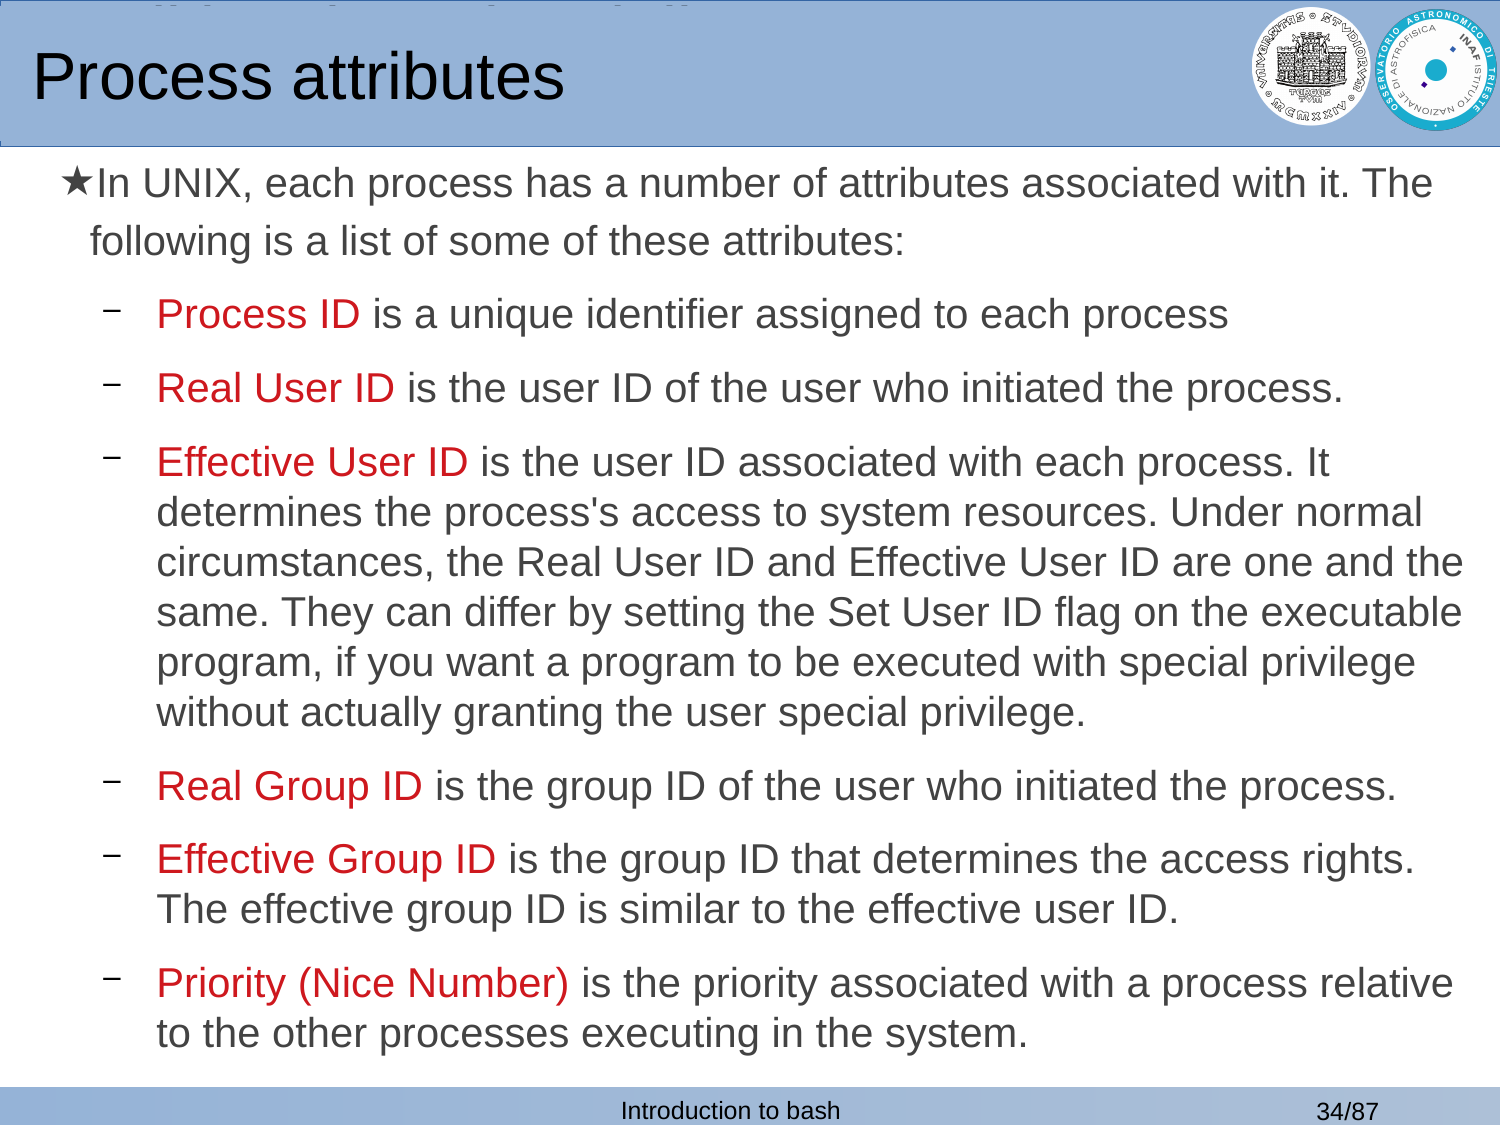

# Traditional service delivery
Process attributes
In UNIX, each process has a number of attributes associated with it. The following is a list of some of these attributes:
Process ID is a unique identifier assigned to each process
Real User ID is the user ID of the user who initiated the process.
Effective User ID is the user ID associated with each process. It determines the process's access to system resources. Under normal circumstances, the Real User ID and Effective User ID are one and the same. They can differ by setting the Set User ID flag on the executable program, if you want a program to be executed with special privilege without actually granting the user special privilege.
Real Group ID is the group ID of the user who initiated the process.
Effective Group ID is the group ID that determines the access rights. The effective group ID is similar to the effective user ID.
Priority (Nice Number) is the priority associated with a process relative to the other processes executing in the system.